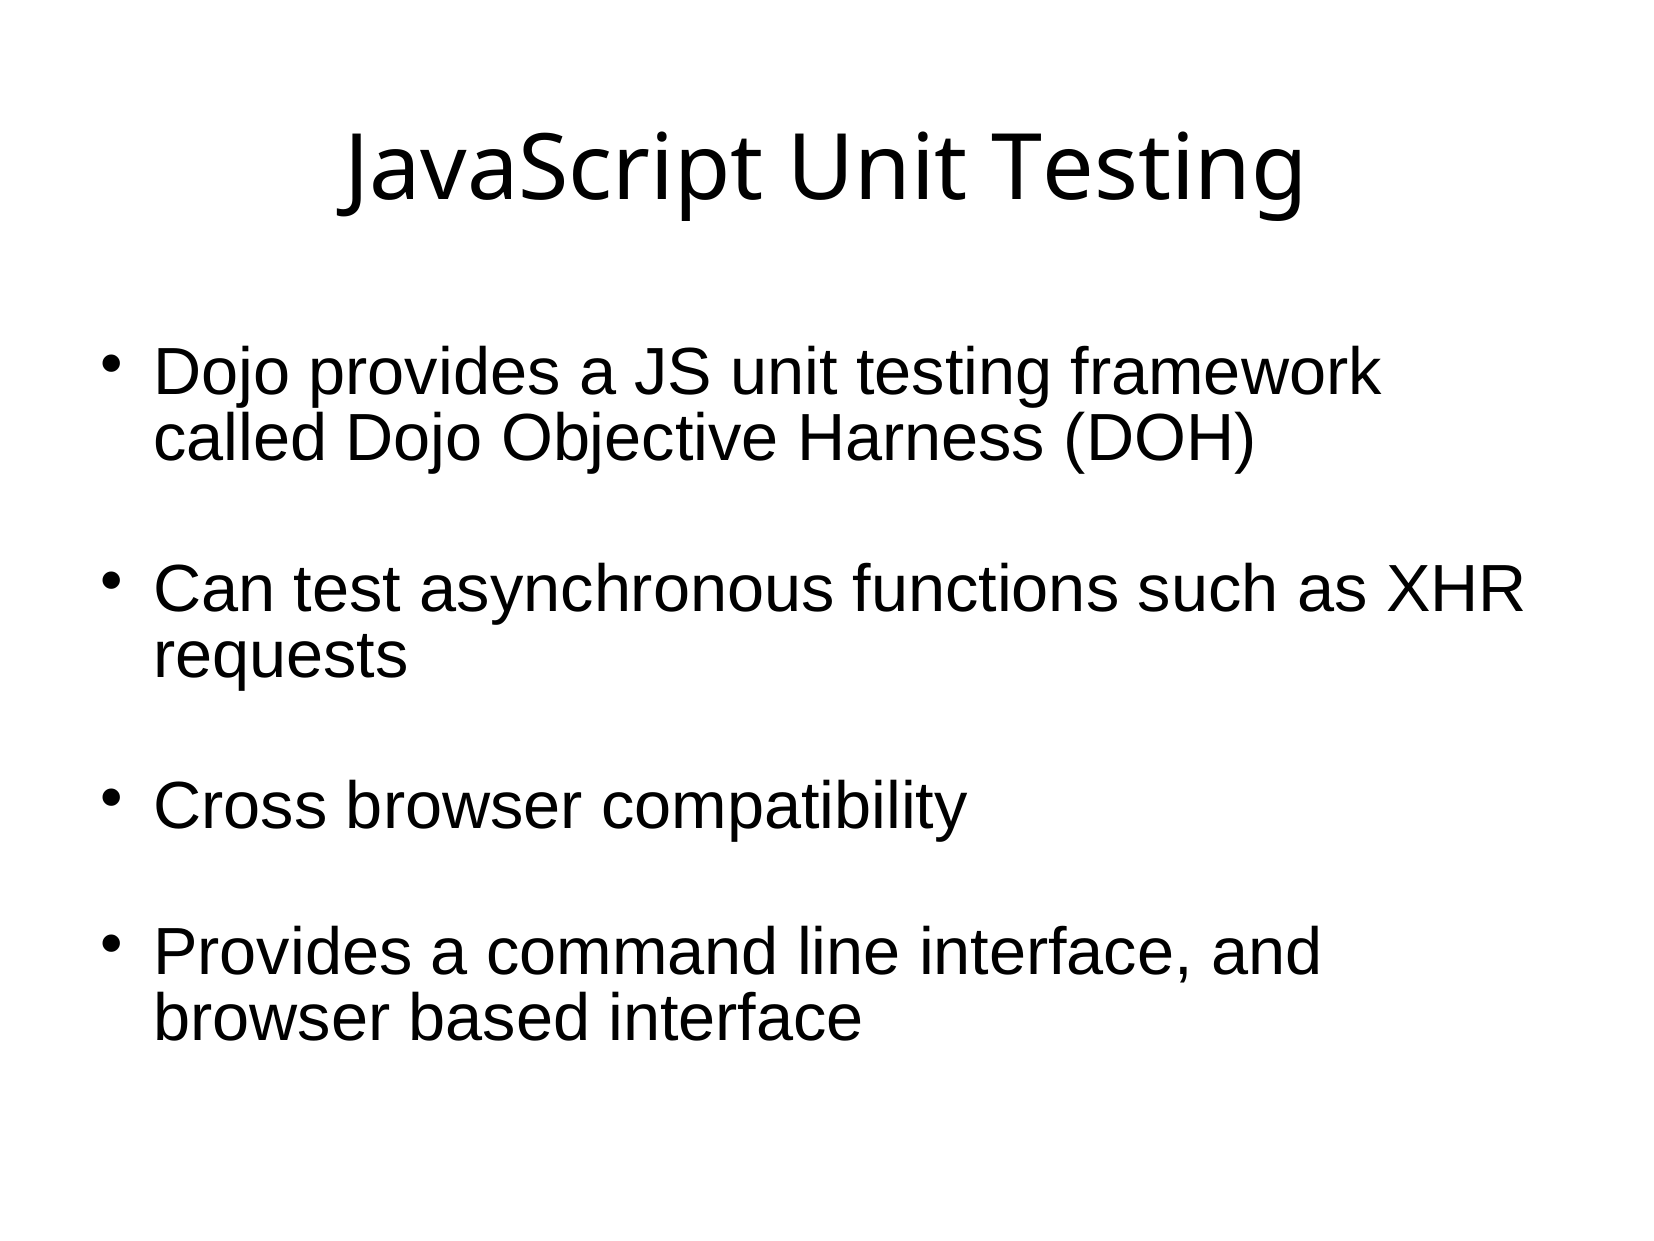

# JavaScript Unit Testing
Dojo provides a JS unit testing framework called Dojo Objective Harness (DOH)
Can test asynchronous functions such as XHR requests
Cross browser compatibility
Provides a command line interface, and browser based interface